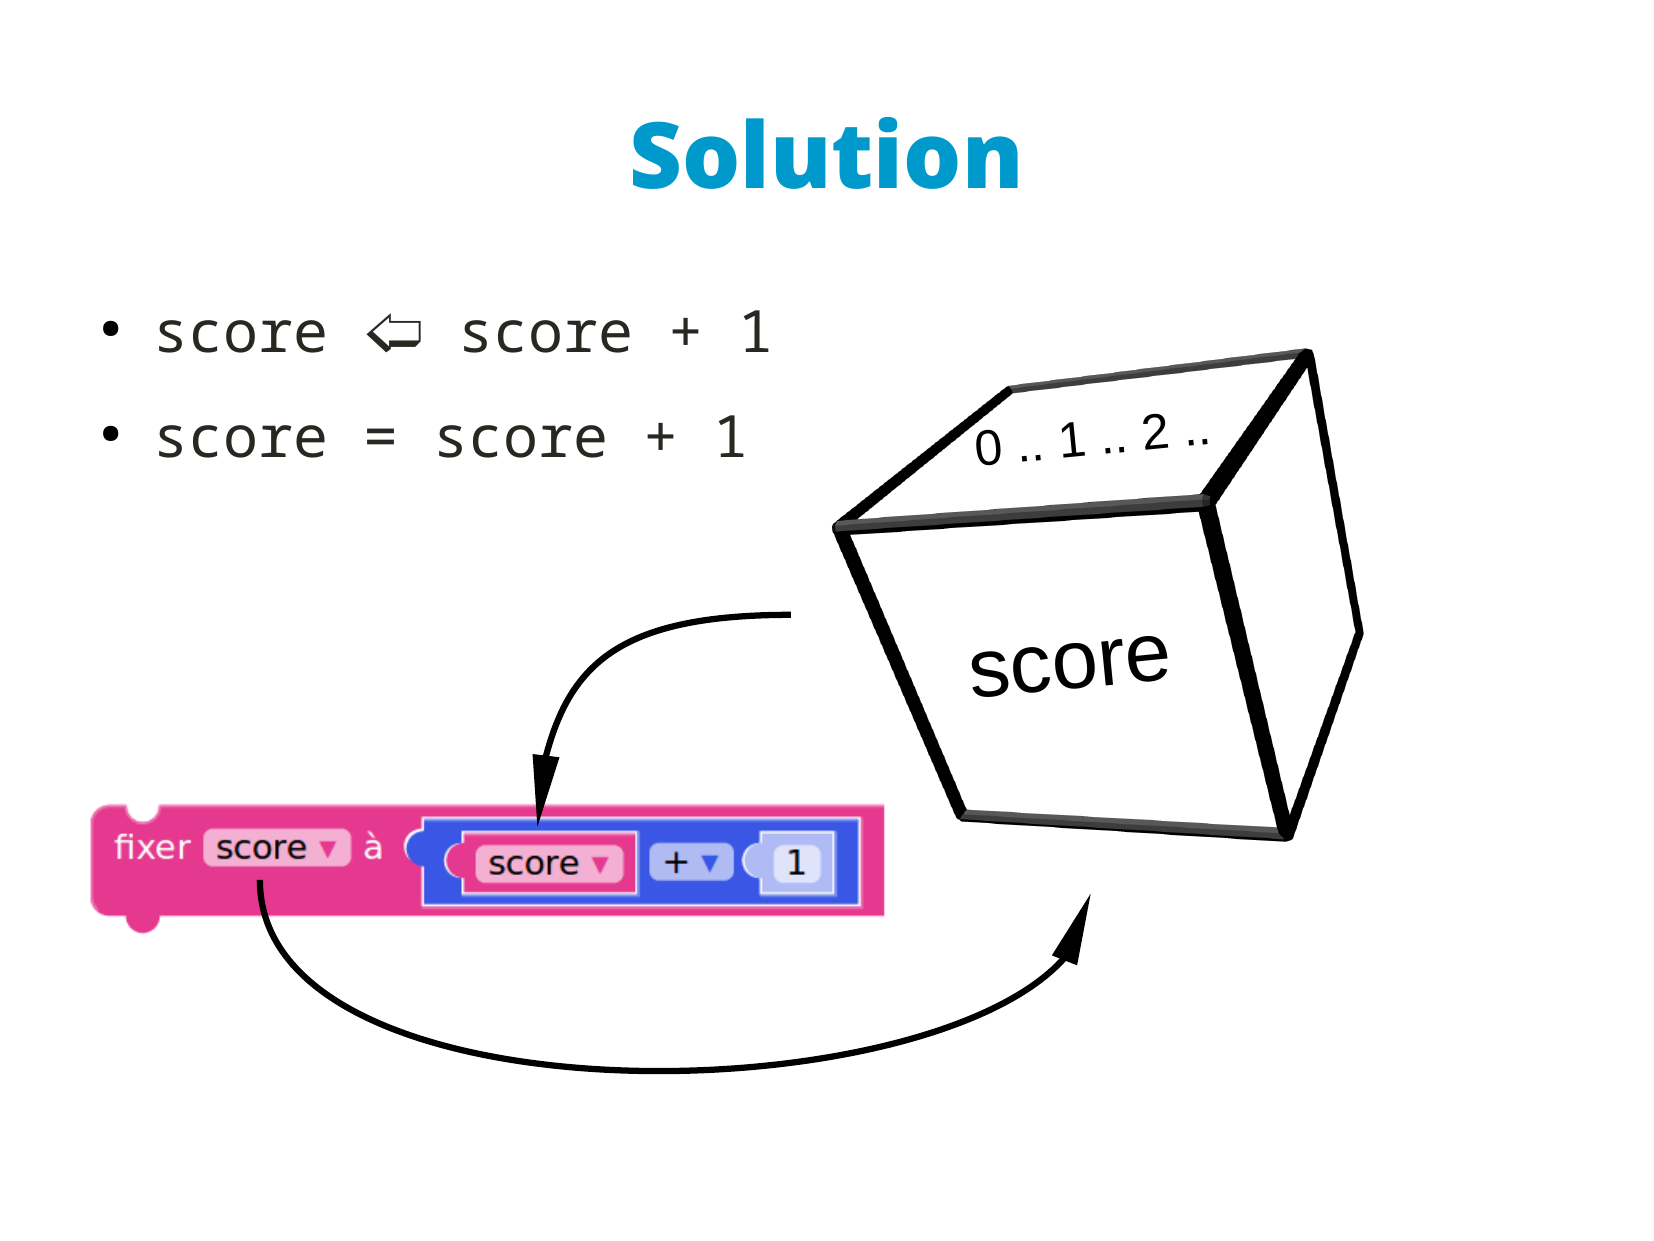

# Solution
score 🢠 score + 1
score = score + 1
0 .. 1 .. 2 ..
score